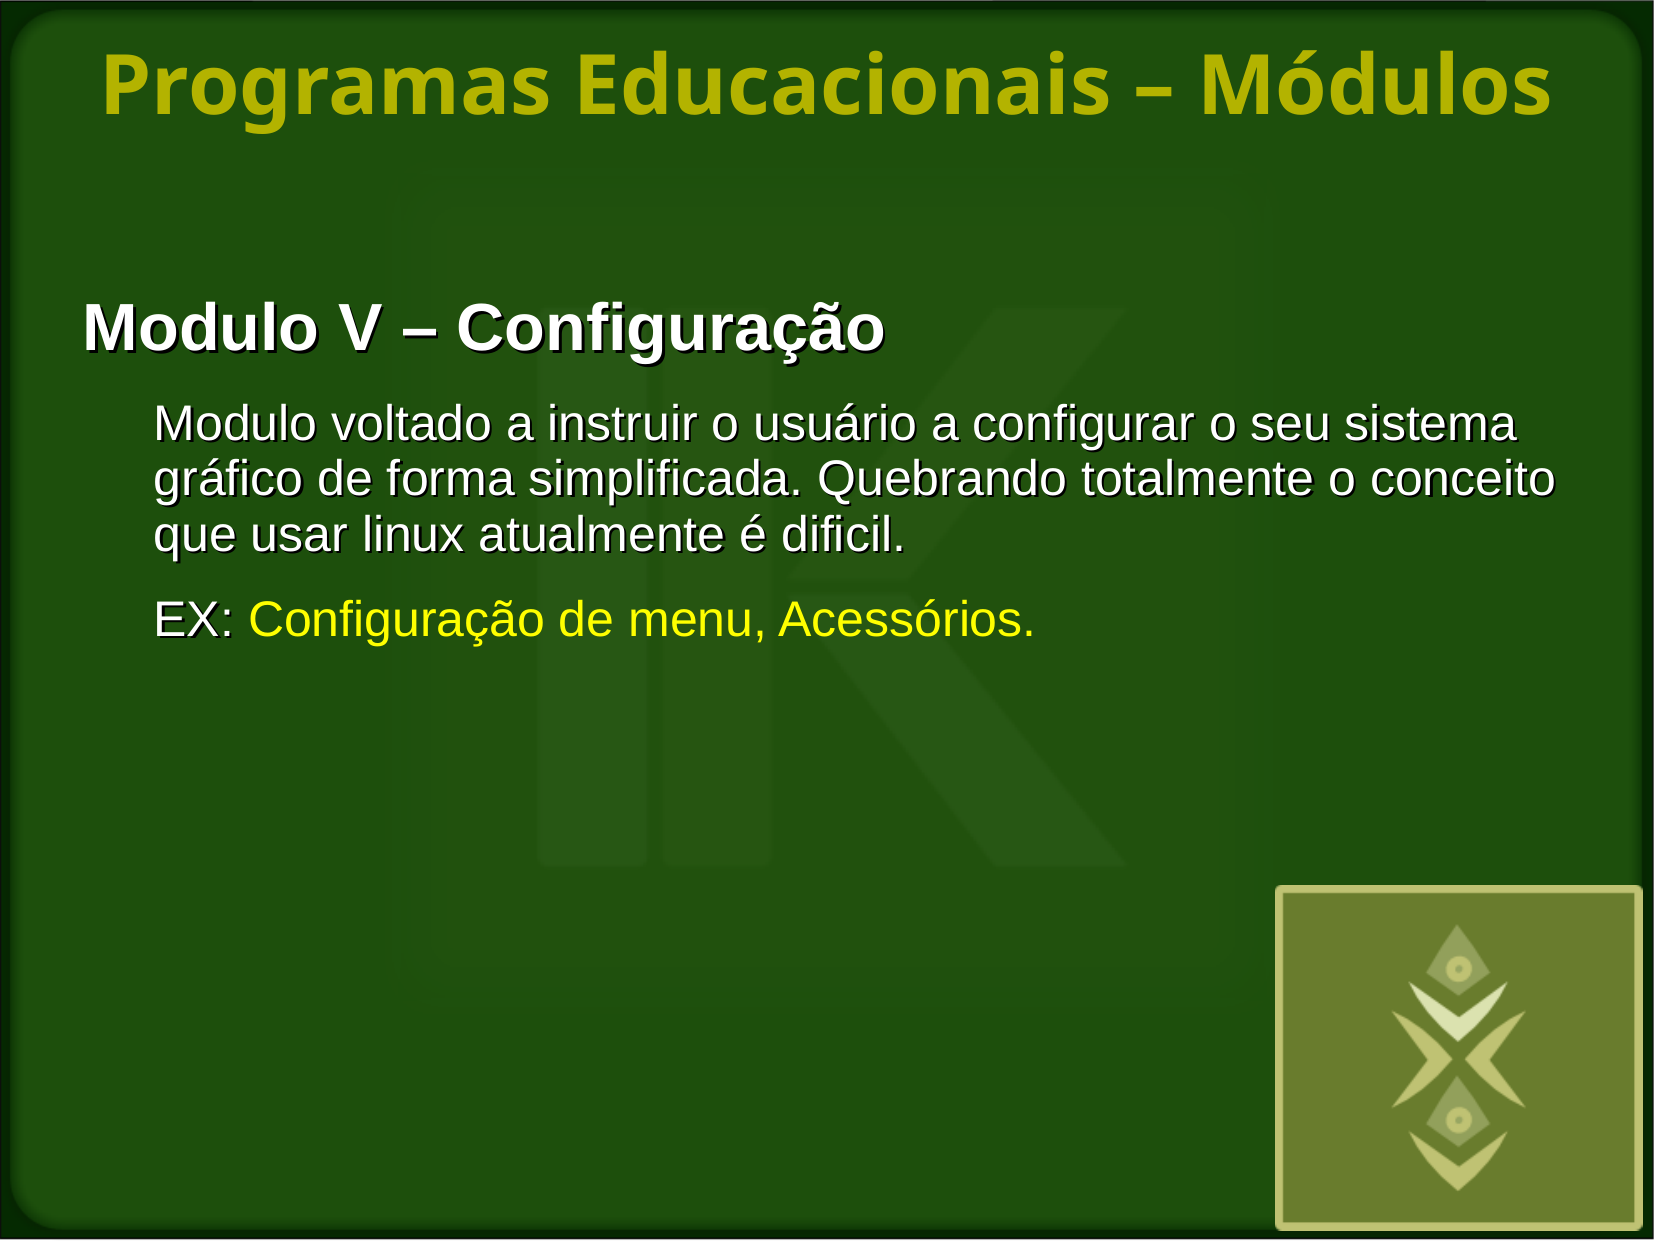

Programas Educacionais – Módulos
# Modulo V – Configuração
Modulo voltado a instruir o usuário a configurar o seu sistema gráfico de forma simplificada. Quebrando totalmente o conceito que usar linux atualmente é dificil.
EX: Configuração de menu, Acessórios.